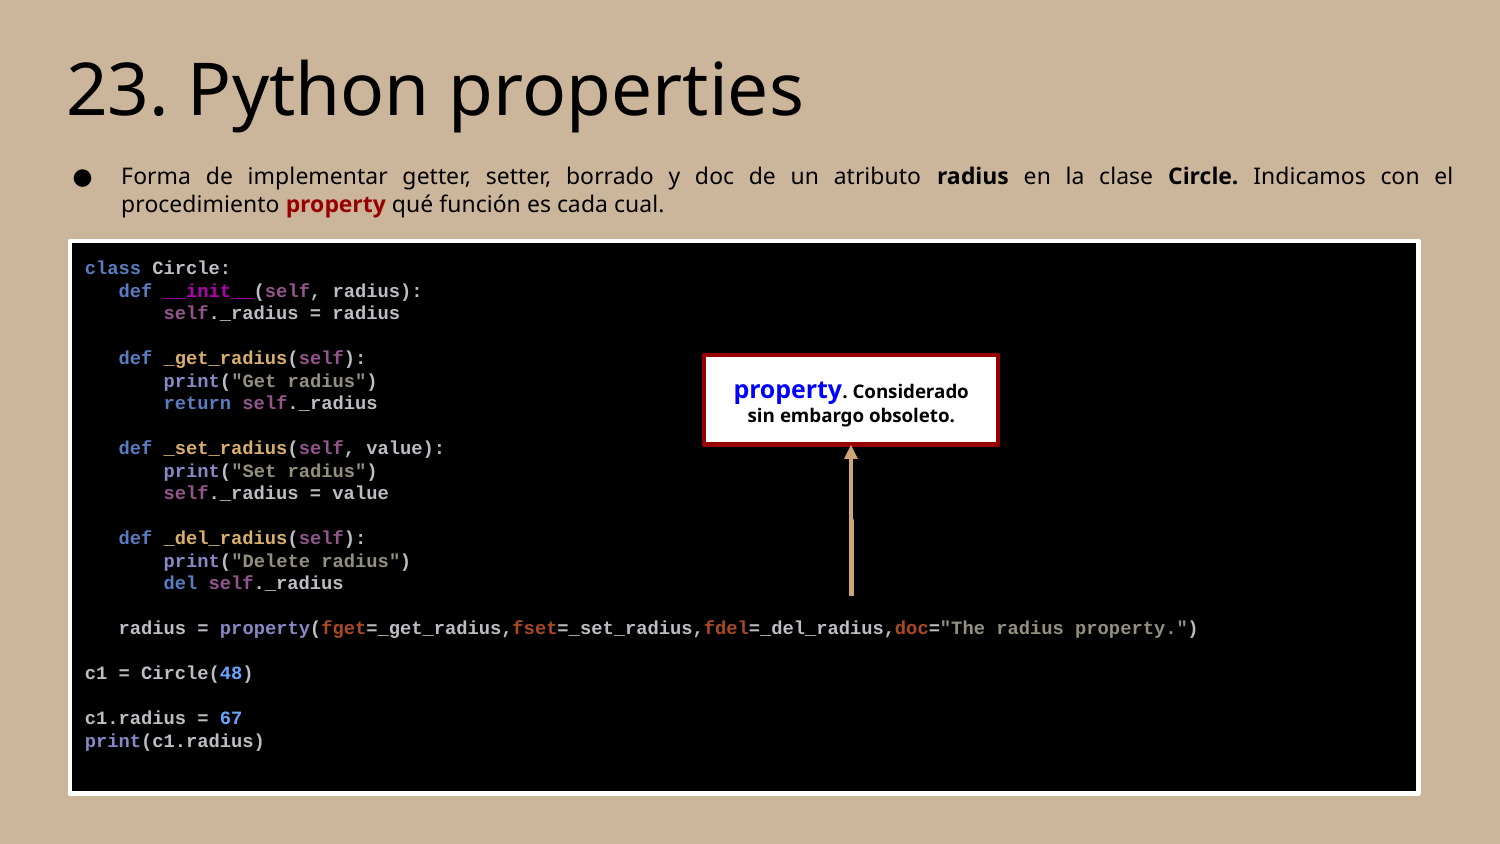

# 23. Python properties
Forma de implementar getter, setter, borrado y doc de un atributo radius en la clase Circle. Indicamos con el procedimiento property qué función es cada cual.
class Circle:
 def __init__(self, radius):
 self._radius = radius
 def _get_radius(self):
 print("Get radius")
 return self._radius
 def _set_radius(self, value):
 print("Set radius")
 self._radius = value
 def _del_radius(self):
 print("Delete radius")
 del self._radius
 radius = property(fget=_get_radius,fset=_set_radius,fdel=_del_radius,doc="The radius property.")
c1 = Circle(48)
c1.radius = 67
print(c1.radius)
property. Considerado sin embargo obsoleto.